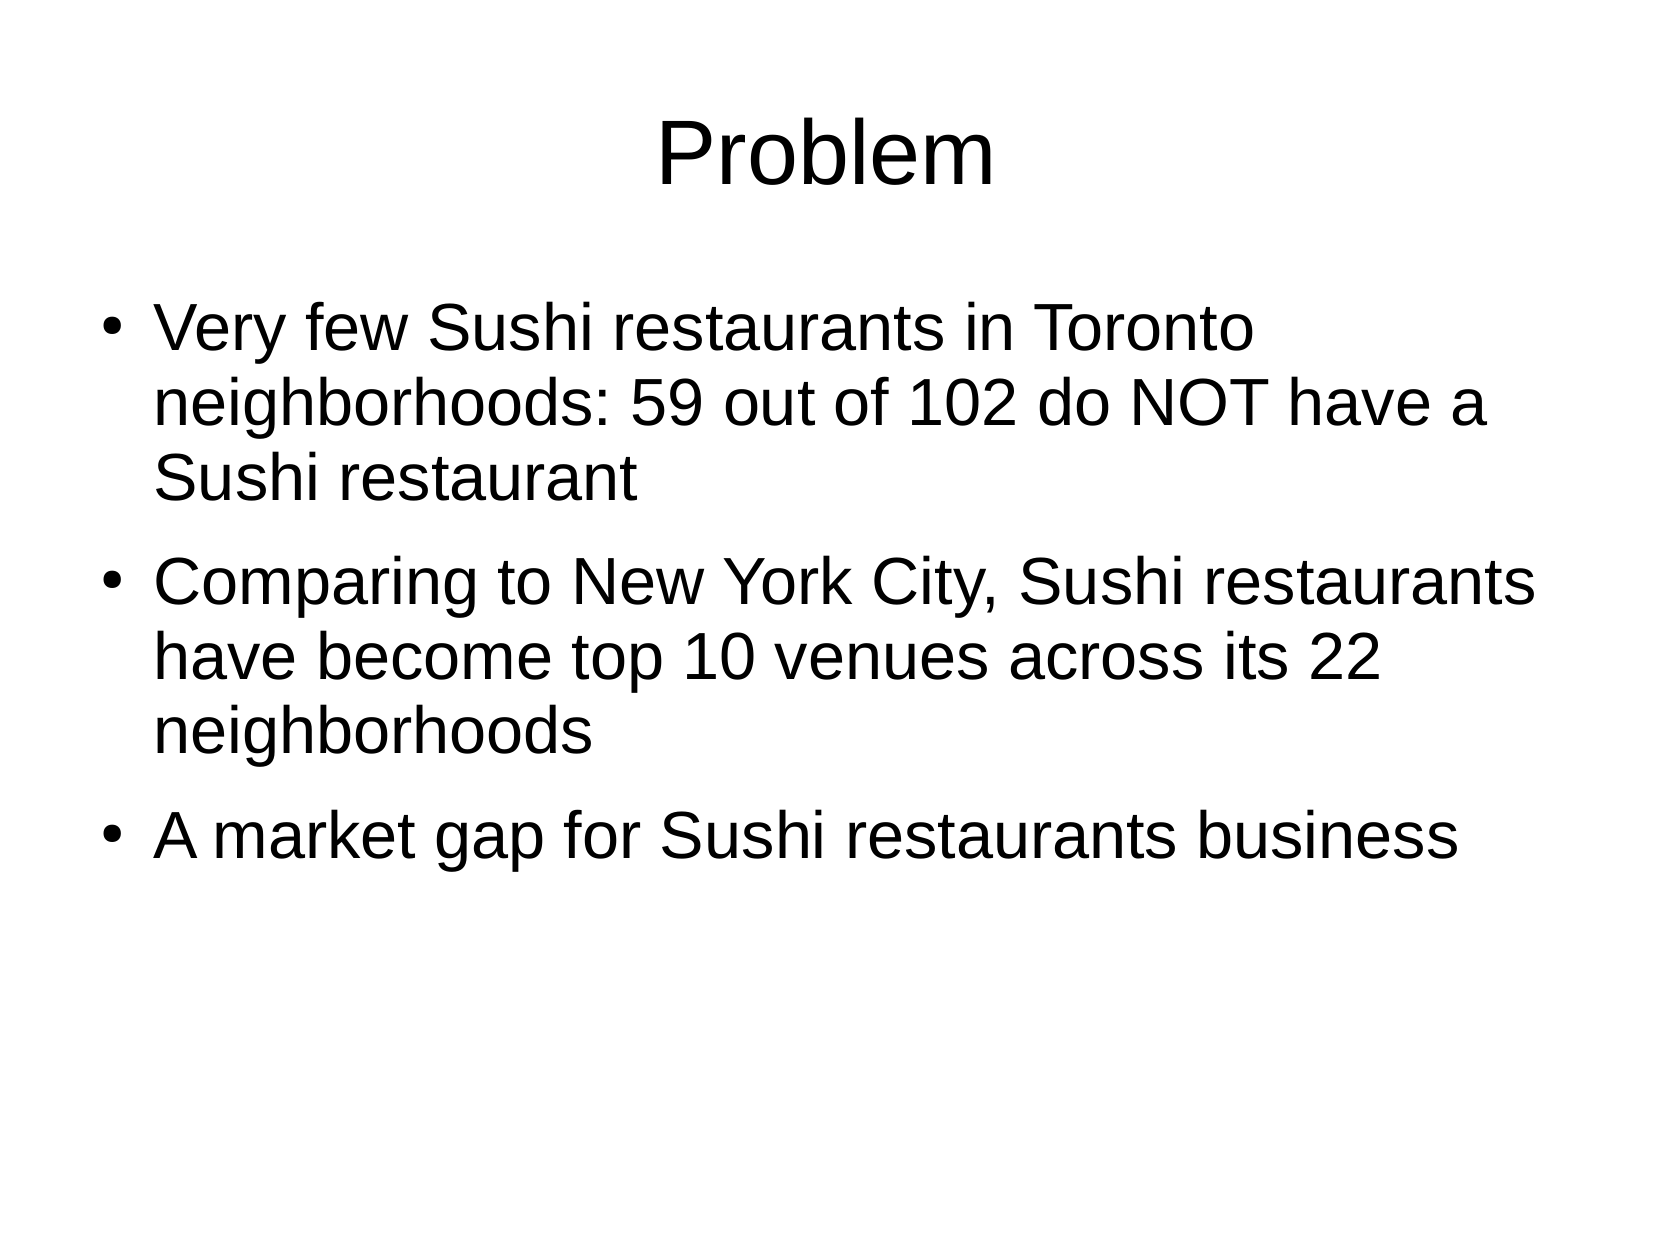

# Problem
Very few Sushi restaurants in Toronto neighborhoods: 59 out of 102 do NOT have a Sushi restaurant
Comparing to New York City, Sushi restaurants have become top 10 venues across its 22 neighborhoods
A market gap for Sushi restaurants business